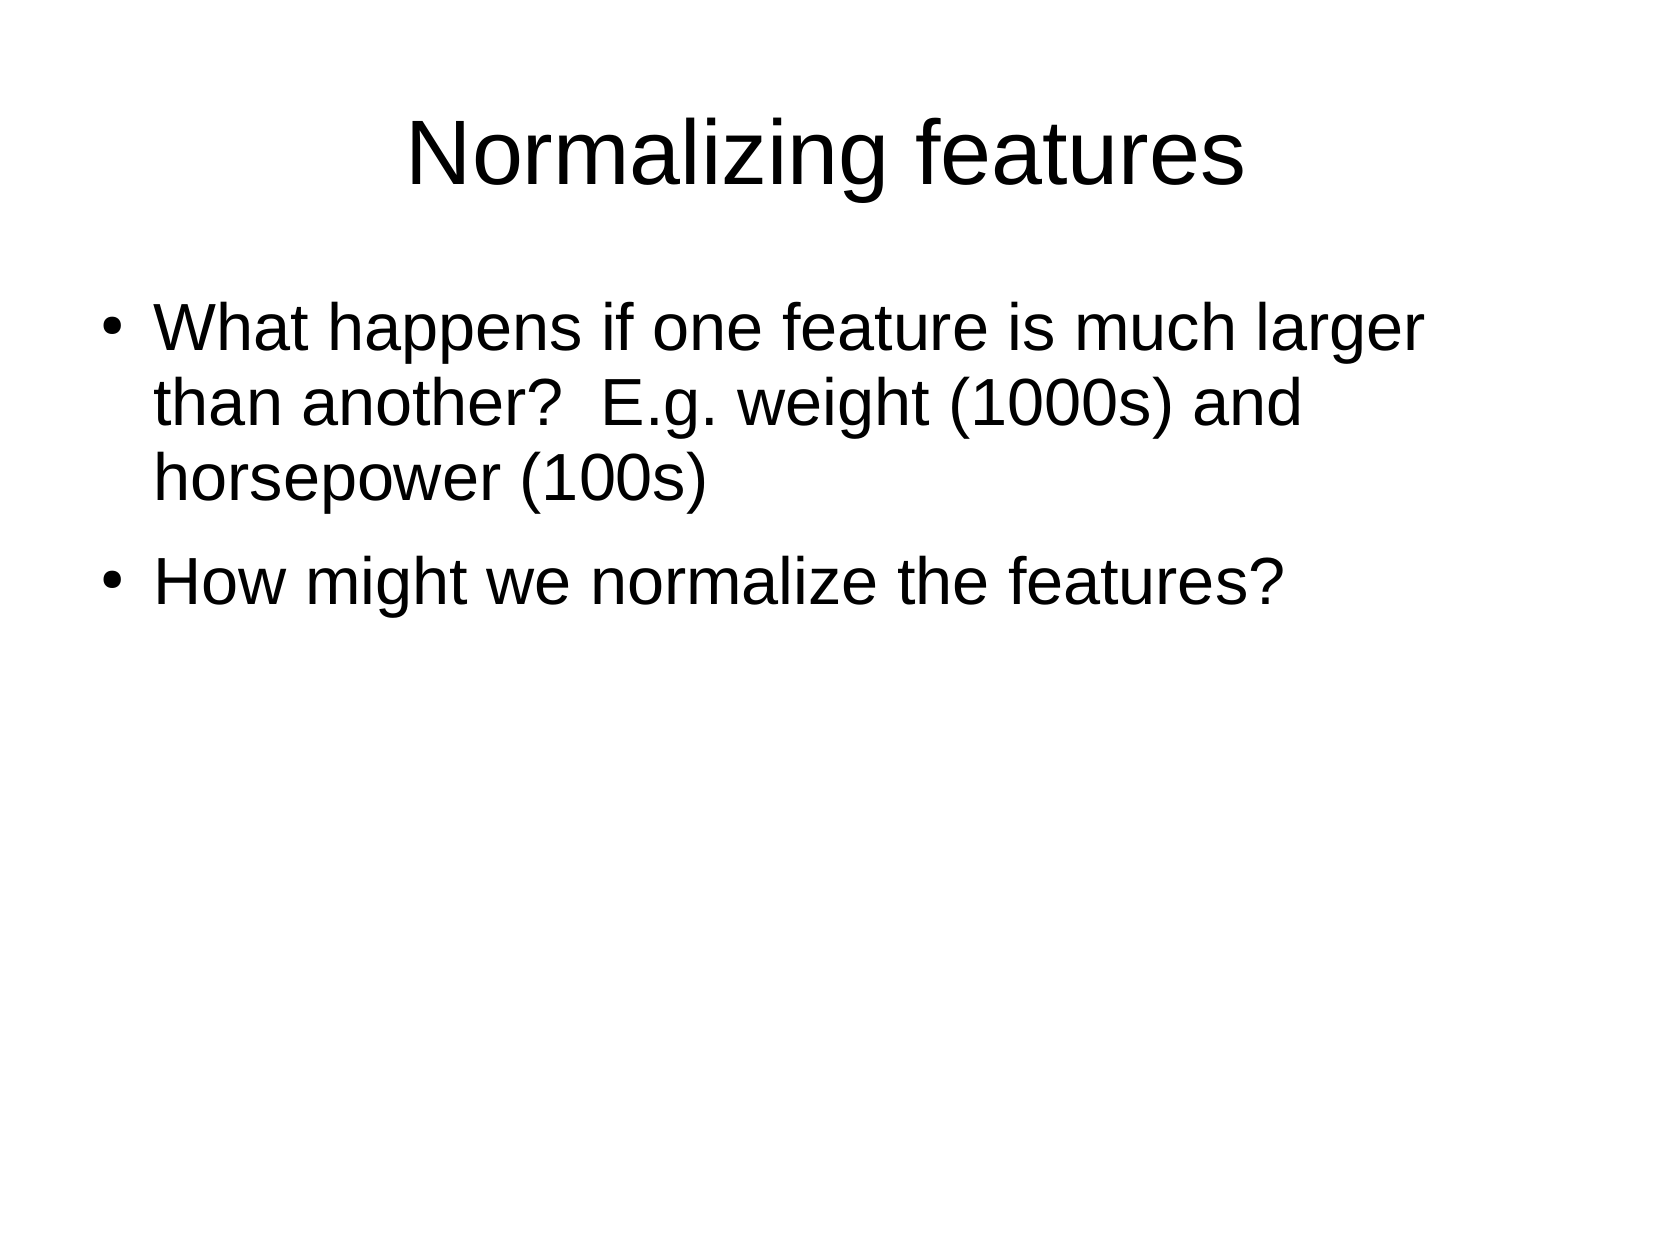

# Normalizing features
What happens if one feature is much larger than another? E.g. weight (1000s) and horsepower (100s)
How might we normalize the features?